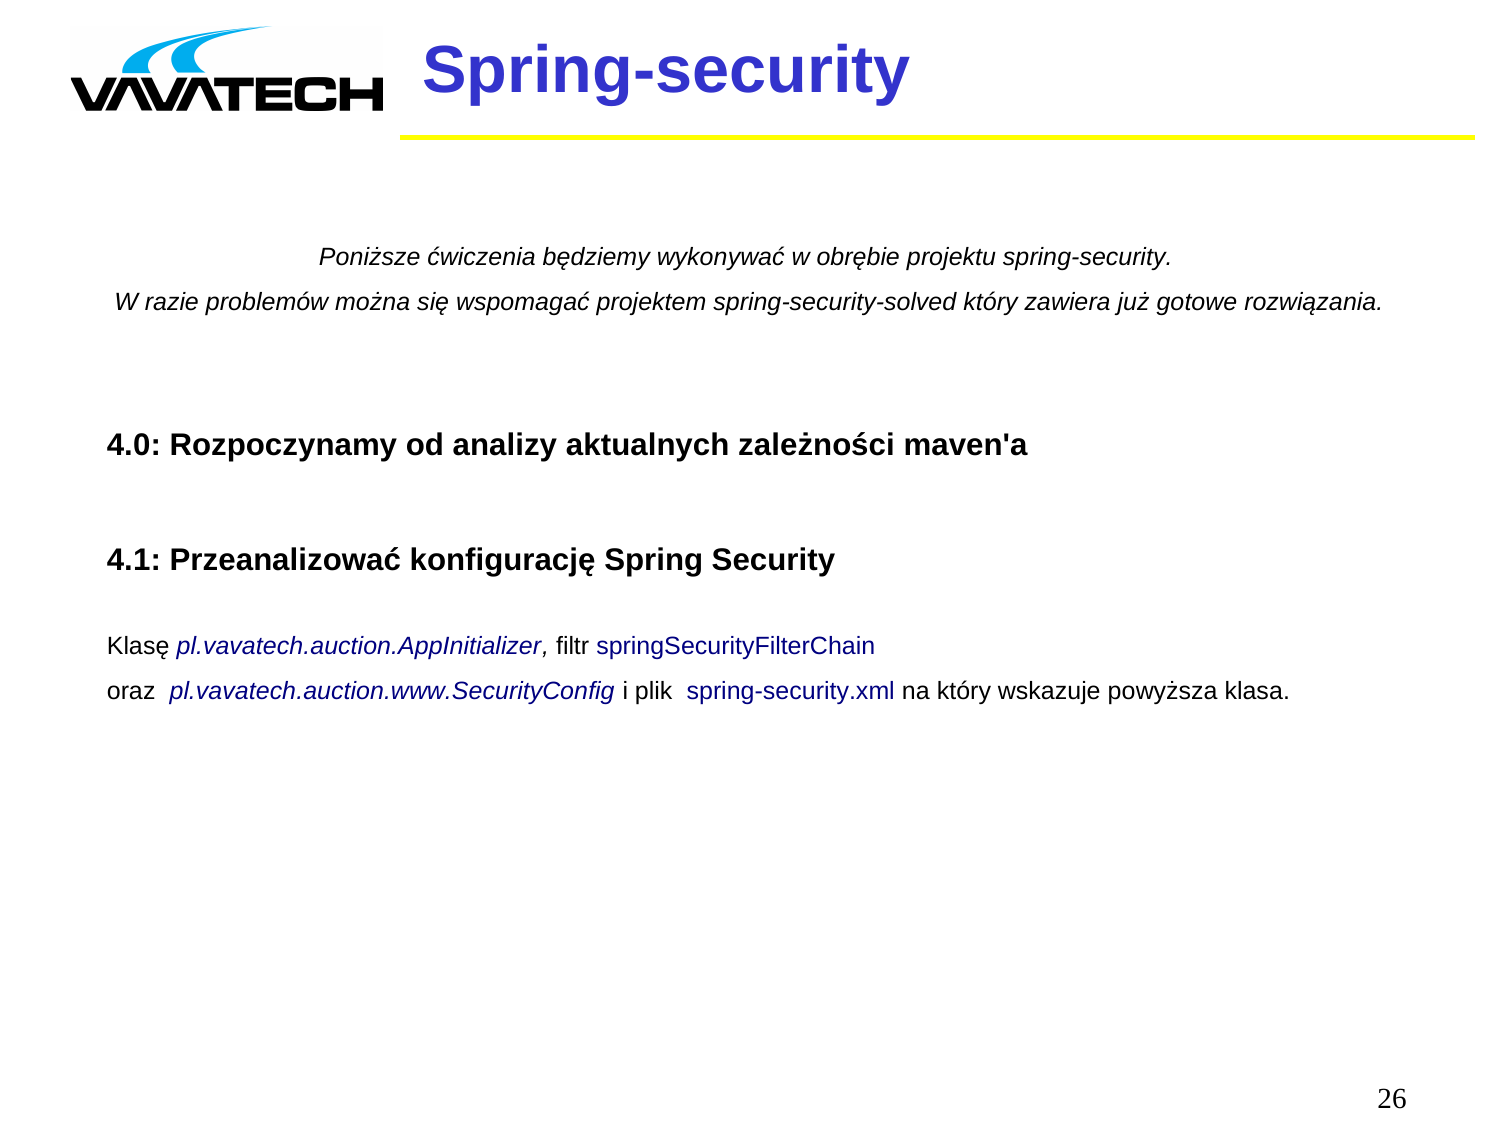

# Spring-security
Poniższe ćwiczenia będziemy wykonywać w obrębie projektu spring-security.
W razie problemów można się wspomagać projektem spring-security-solved który zawiera już gotowe rozwiązania.
4.0: Rozpoczynamy od analizy aktualnych zależności maven'a
4.1: Przeanalizować konfigurację Spring Security
Klasę pl.vavatech.auction.AppInitializer, filtr springSecurityFilterChain
oraz pl.vavatech.auction.www.SecurityConfig i plik spring-security.xml na który wskazuje powyższa klasa.
26